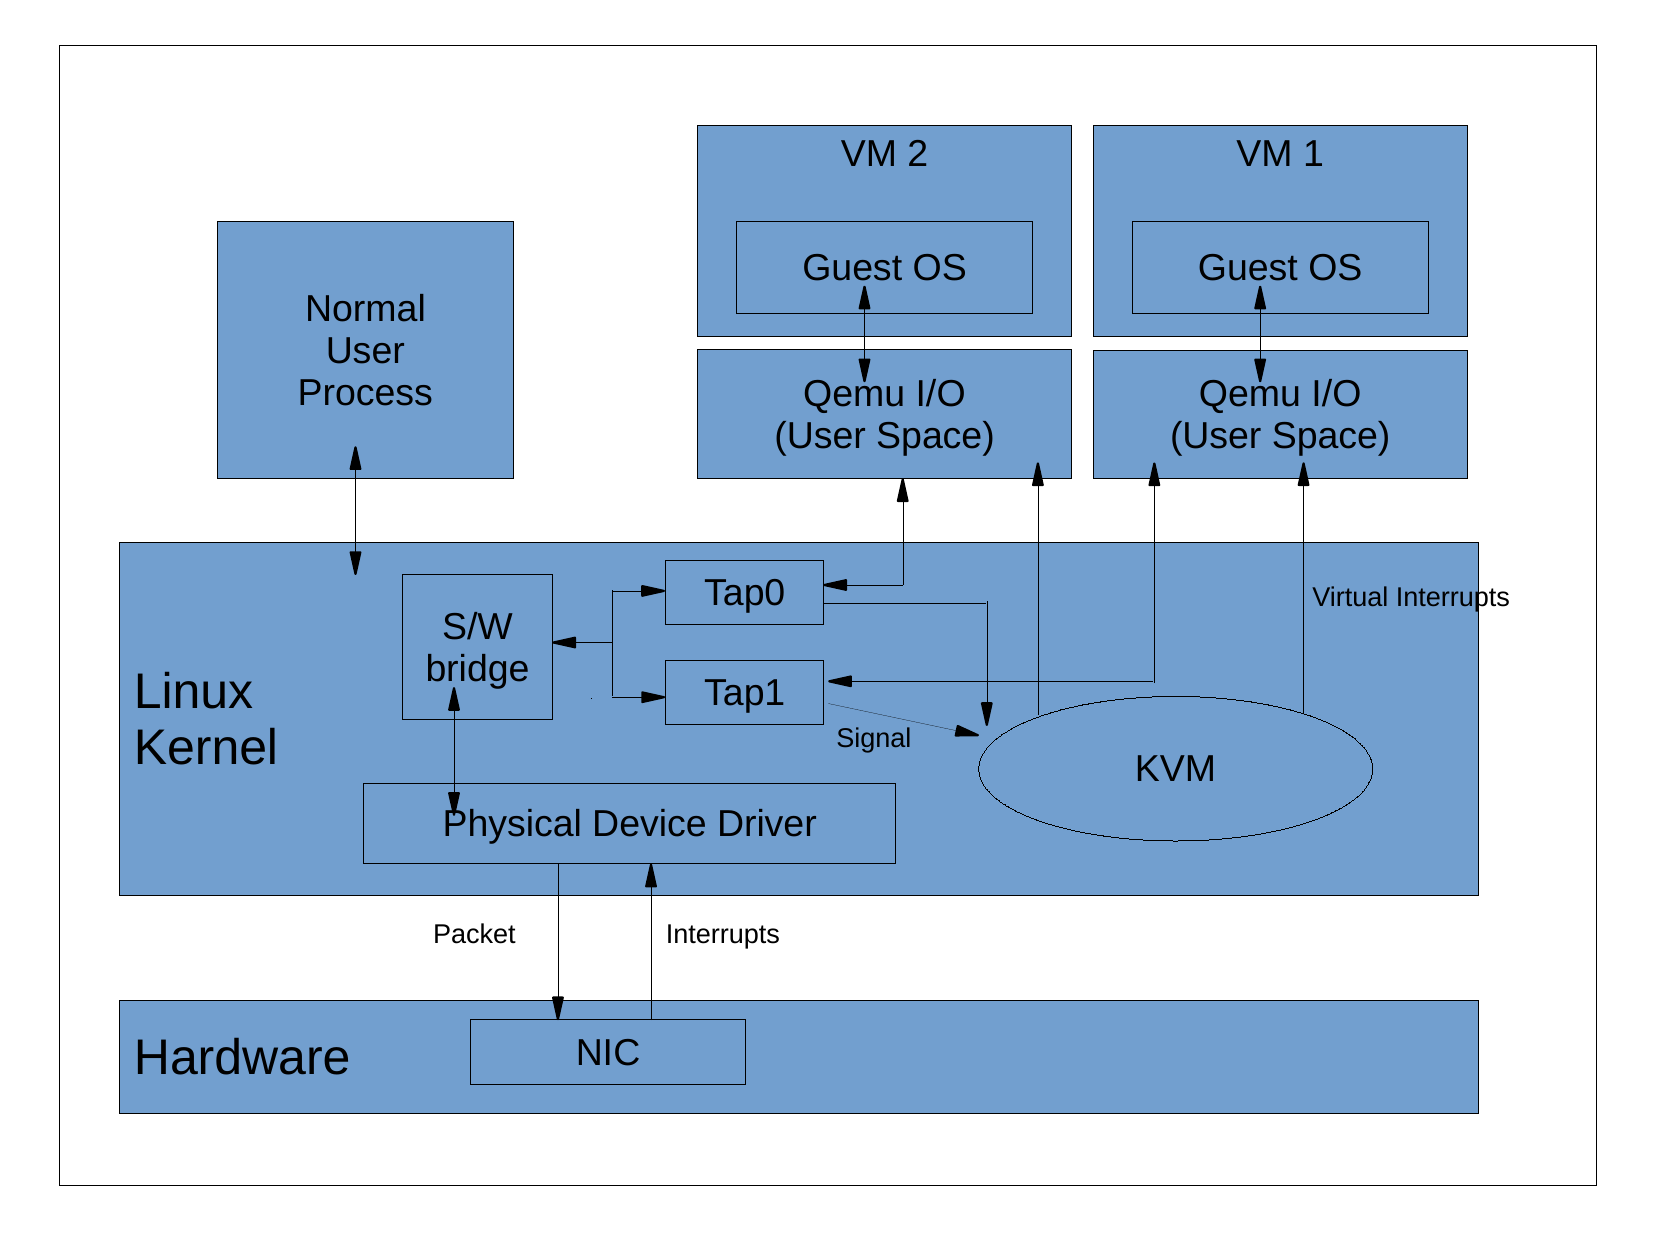

VM 2
VM 1
Guest OS
Normal
User
Process
Guest OS
Qemu I/O
(User Space)
Qemu I/O
(User Space)
Linux
Kernel
Tap0
S/W
bridge
Virtual Interrupts
Tap1
KVM
Signal
Physical Device Driver
Interrupts
Packet
Hardware
NIC